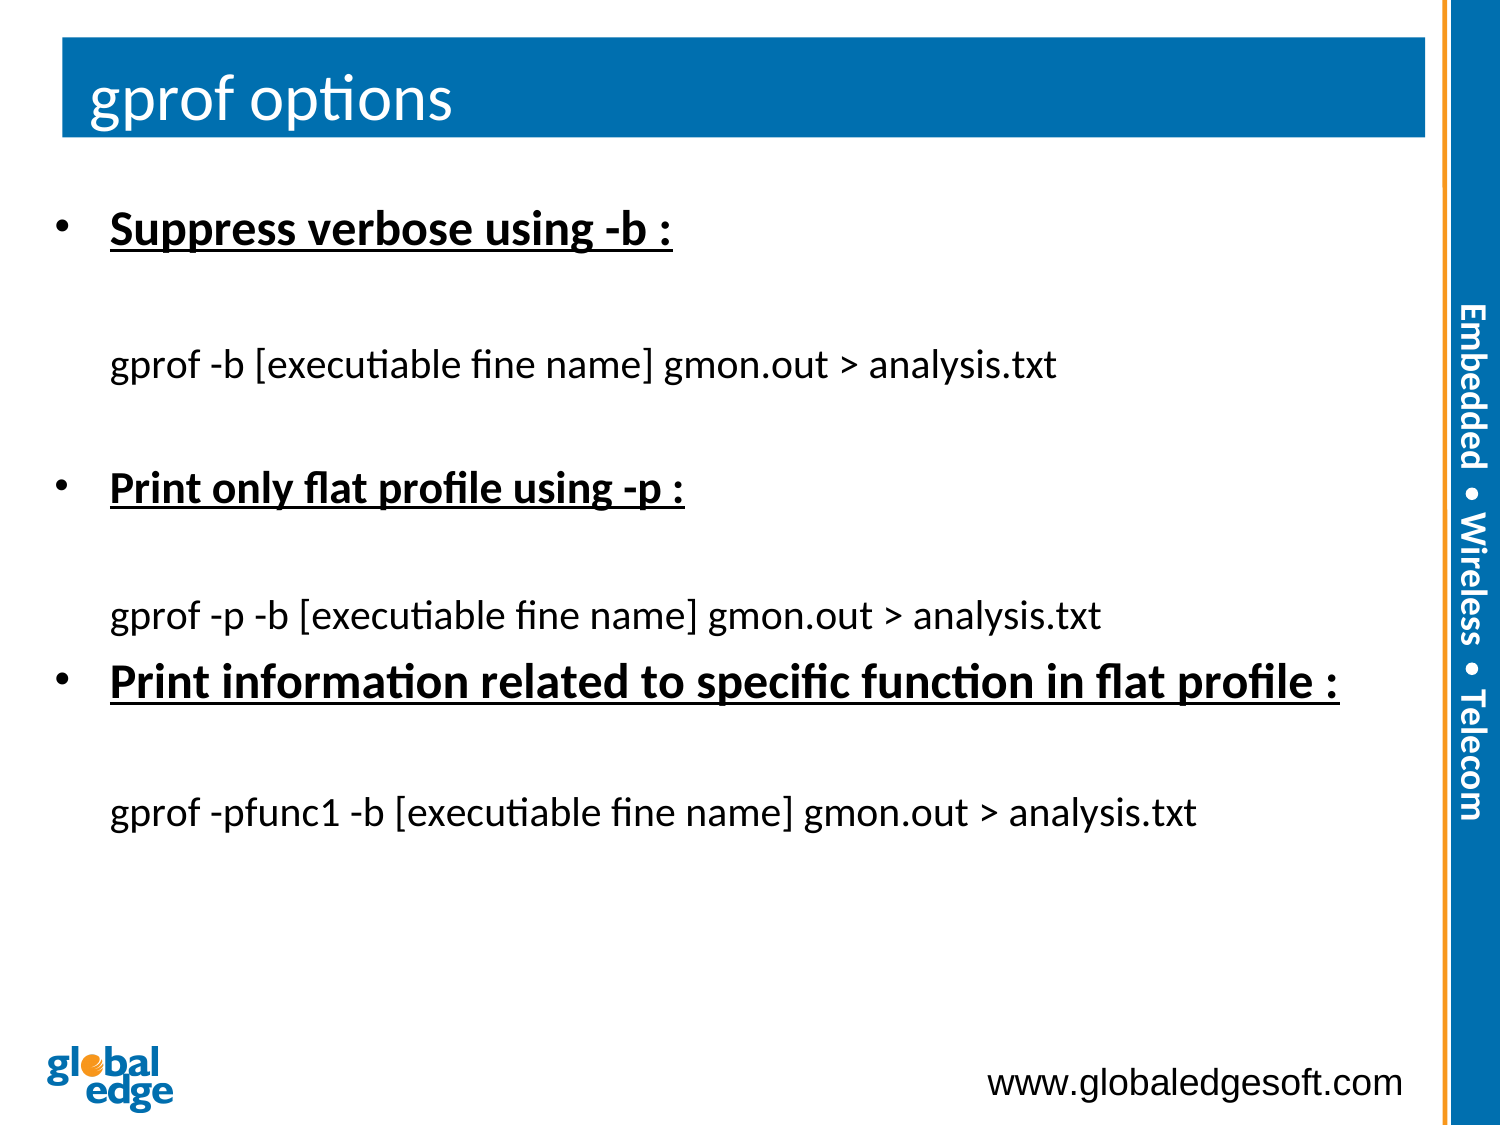

# gprof options
Suppress verbose using -b :
gprof -b [executiable fine name] gmon.out > analysis.txt
Print only flat profile using -p :
gprof -p -b [executiable fine name] gmon.out > analysis.txt
Print information related to specific function in flat profile :
gprof -pfunc1 -b [executiable fine name] gmon.out > analysis.txt